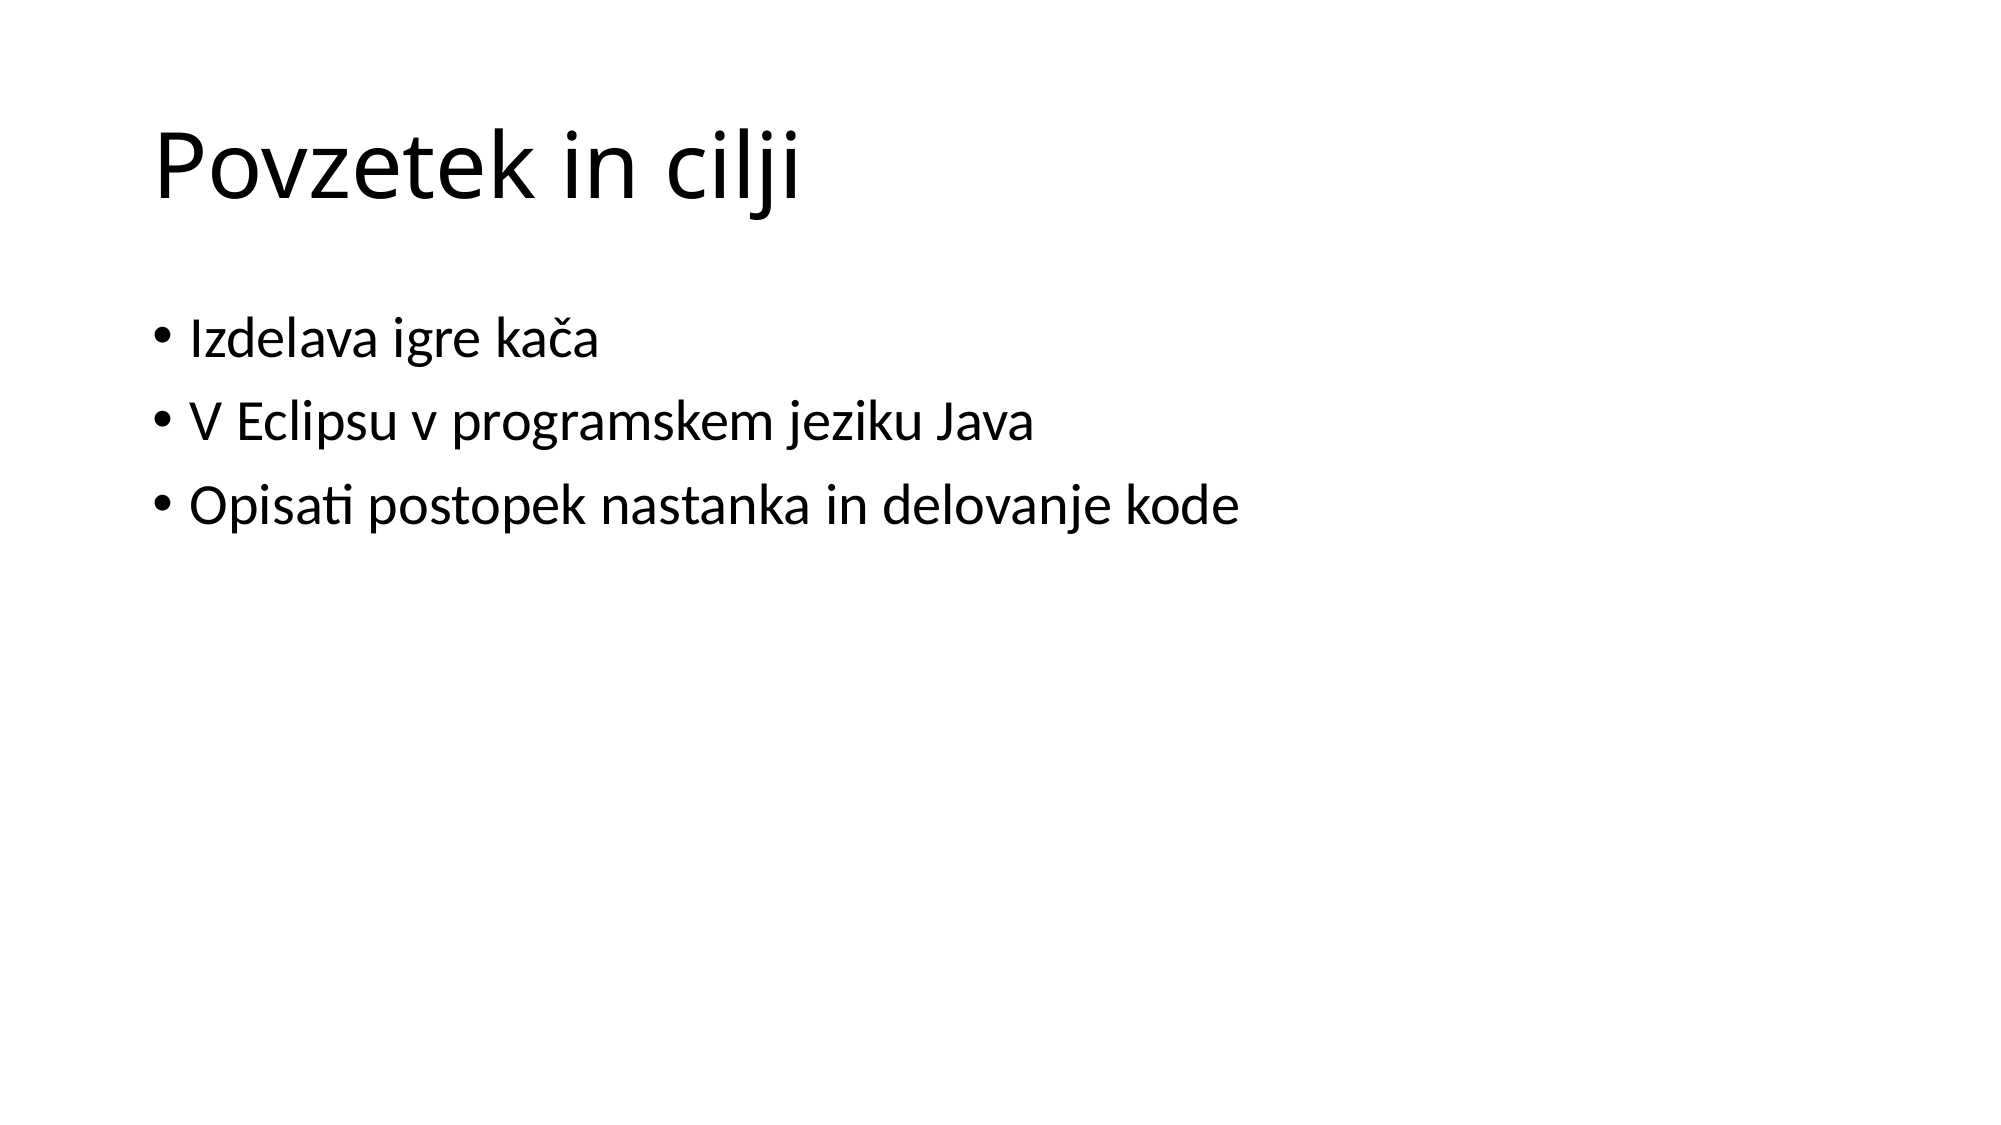

# Povzetek in cilji
Izdelava igre kača
V Eclipsu v programskem jeziku Java
Opisati postopek nastanka in delovanje kode